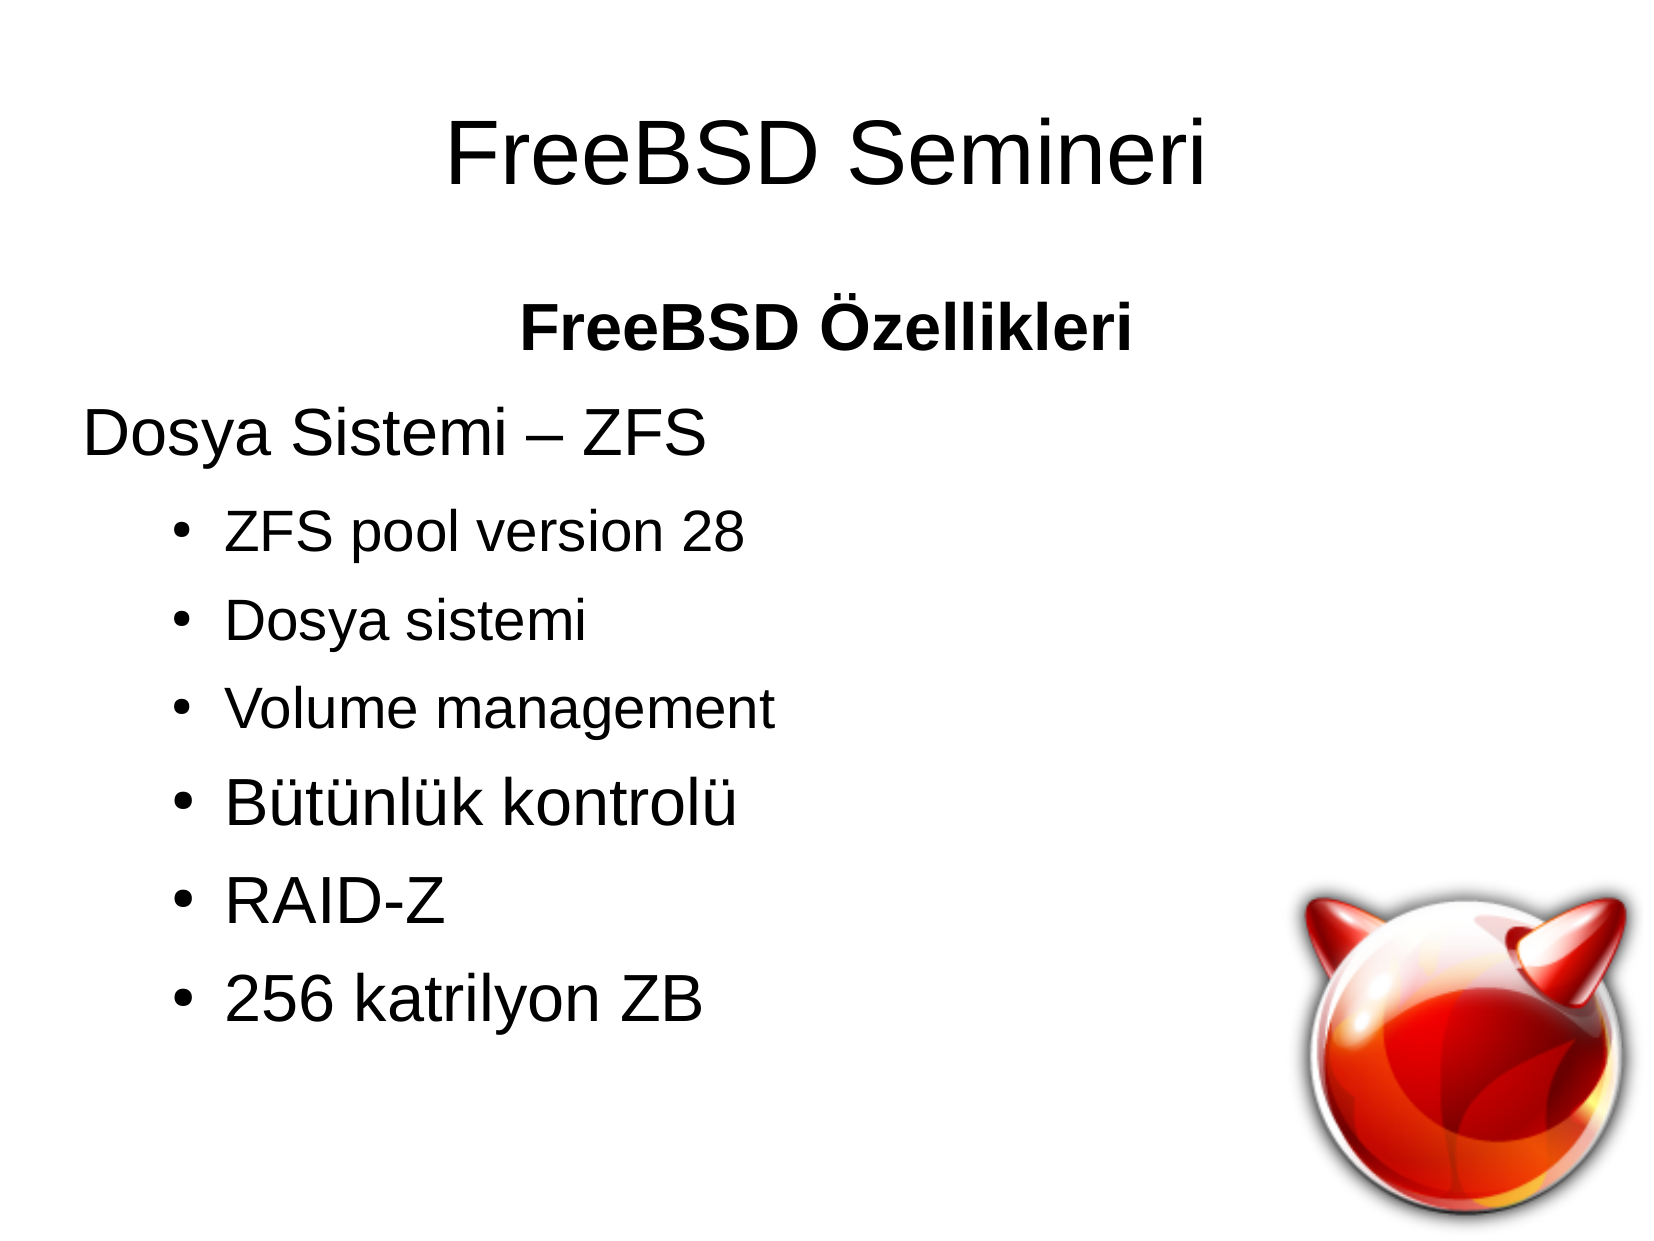

# FreeBSD Semineri
FreeBSD Özellikleri
Dosya Sistemi – ZFS
ZFS pool version 28
Dosya sistemi
Volume management
Bütünlük kontrolü
RAID-Z
256 katrilyon ZB